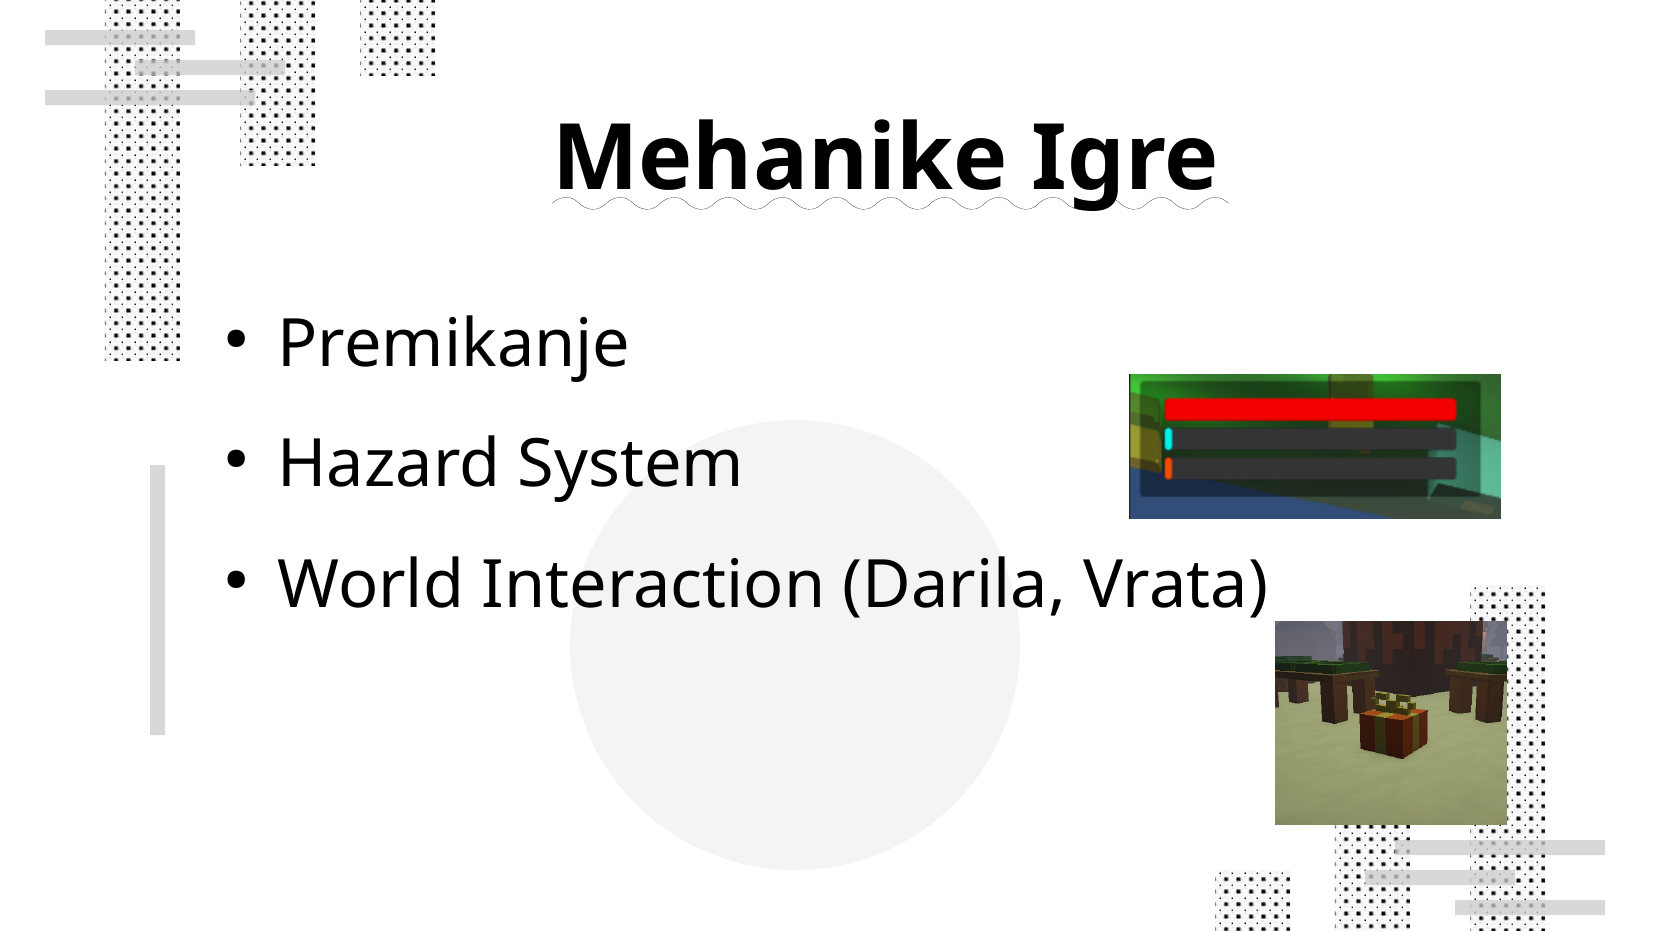

# Mehanike Igre
Premikanje
Hazard System
World Interaction (Darila, Vrata)